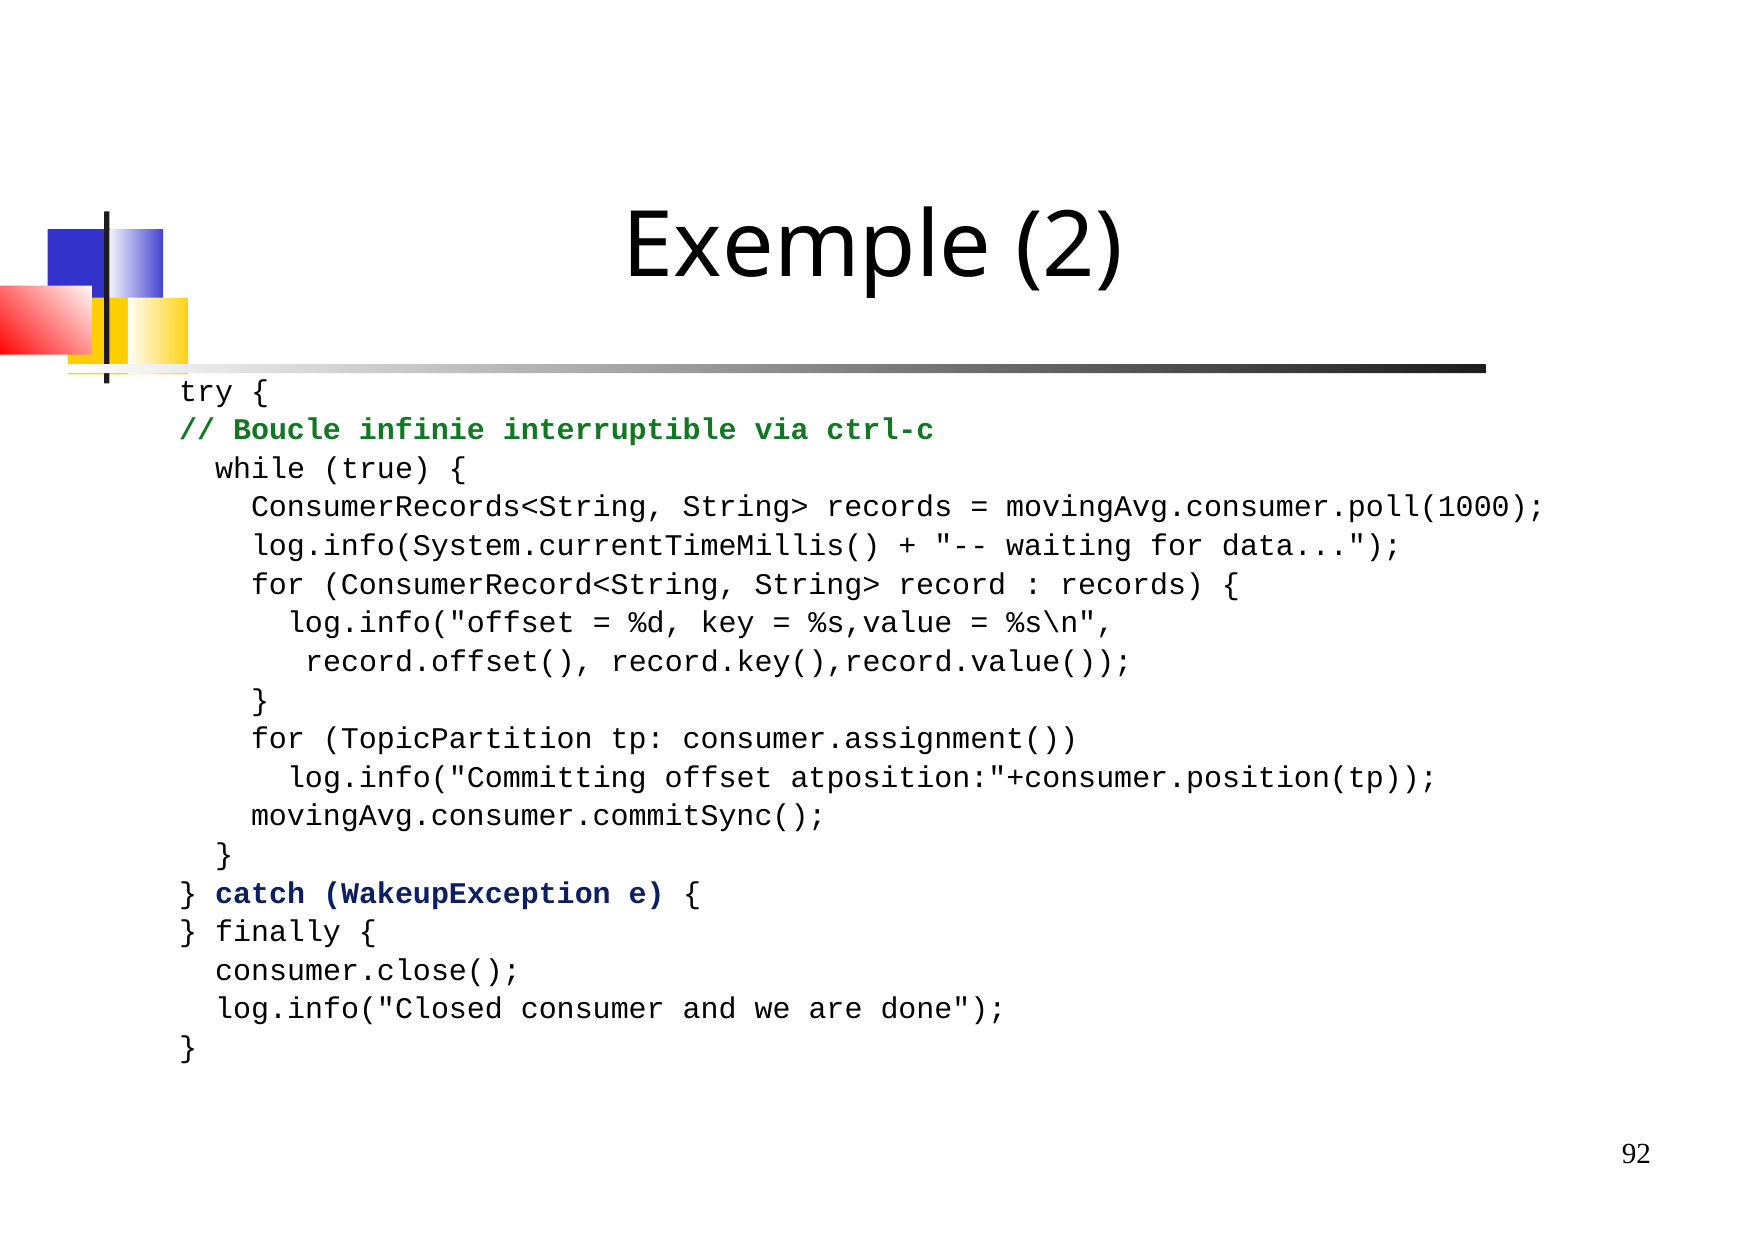

# Exemple (2)
try {
// Boucle infinie interruptible via ctrl-c
 while (true) {
 ConsumerRecords<String, String> records = movingAvg.consumer.poll(1000);
 log.info(System.currentTimeMillis() + "-- waiting for data...");
 for (ConsumerRecord<String, String> record : records) {
 log.info("offset = %d, key = %s,value = %s\n",
 record.offset(), record.key(),record.value());
 }
 for (TopicPartition tp: consumer.assignment())
 log.info("Committing offset atposition:"+consumer.position(tp));
 movingAvg.consumer.commitSync();
 }
} catch (WakeupException e) {
} finally {
 consumer.close();
 log.info("Closed consumer and we are done");
}